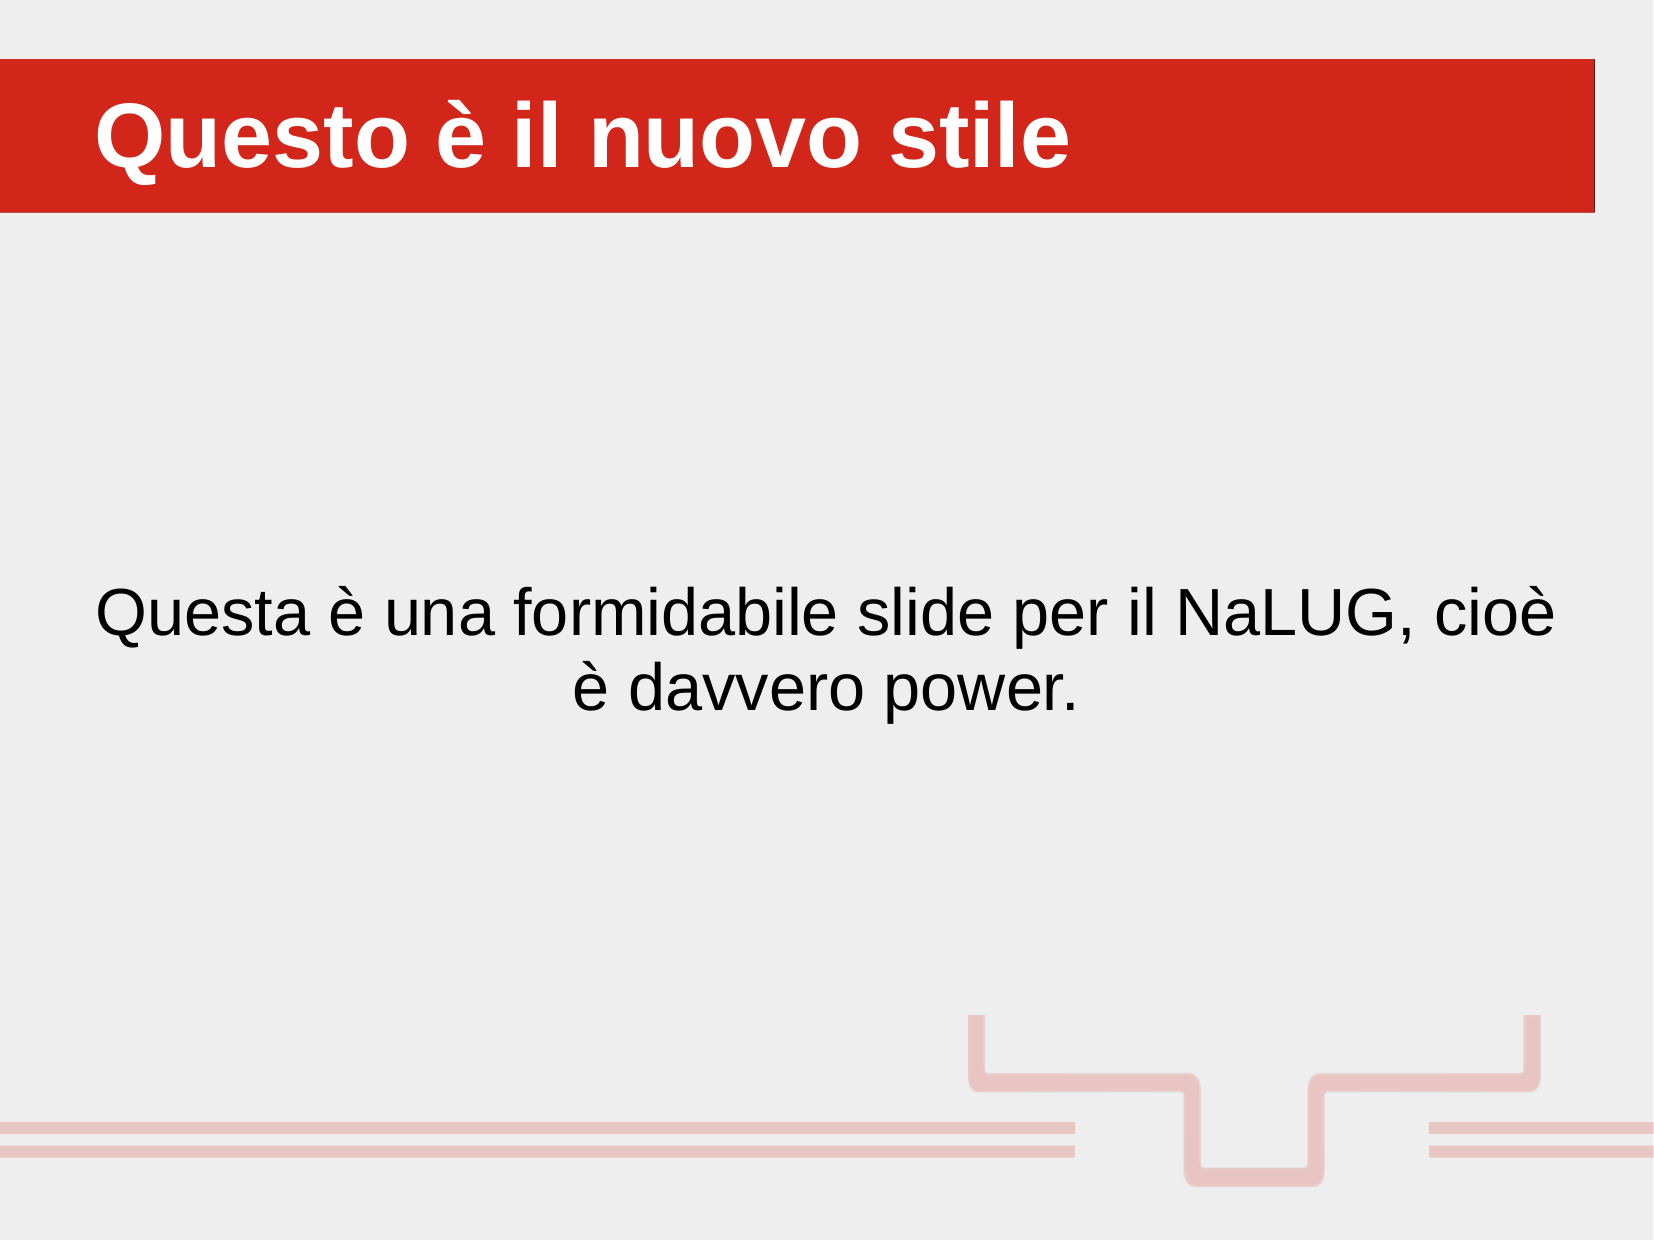

Questo è il nuovo stile
# Questa è una formidabile slide per il NaLUG, cioè è davvero power.